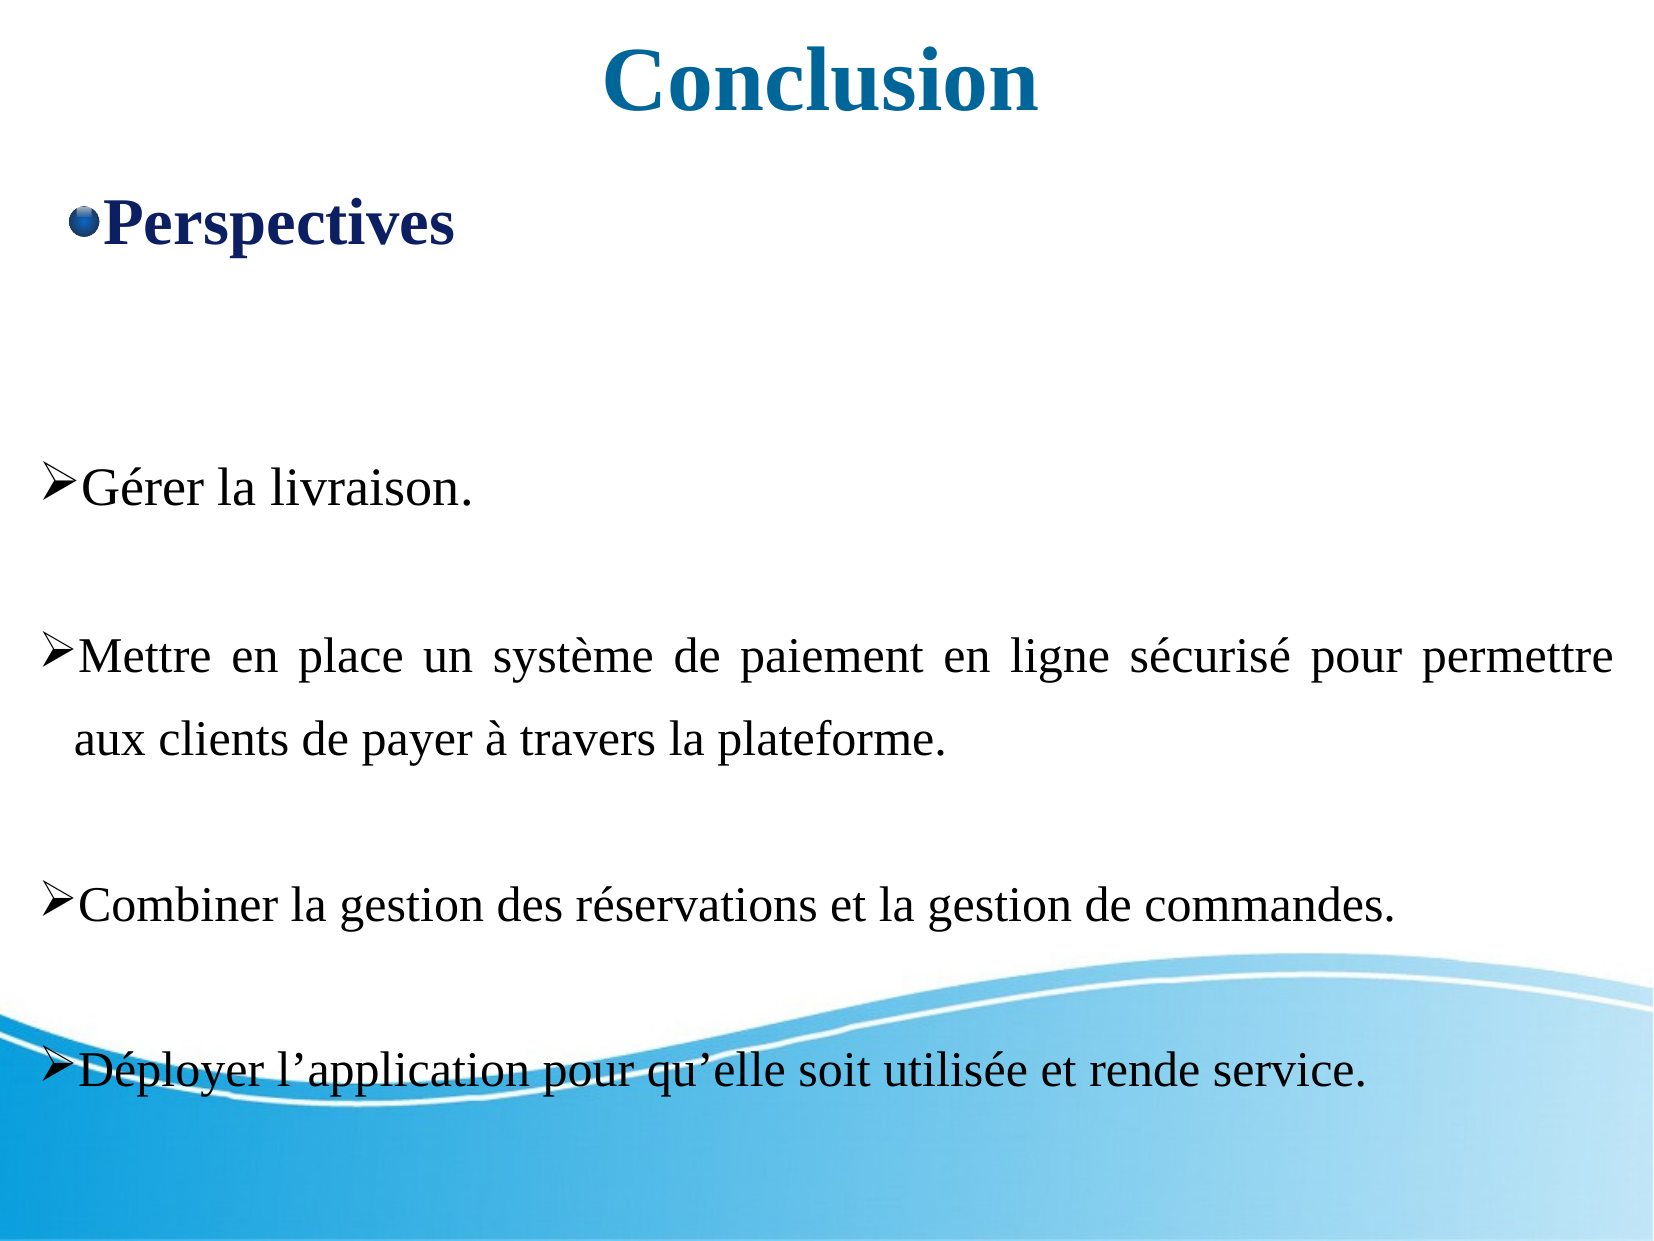

# Conclusion
Perspectives
Gérer la livraison.
Mettre en place un système de paiement en ligne sécurisé pour permettre aux clients de payer à travers la plateforme.
Combiner la gestion des réservations et la gestion de commandes.
Déployer l’application pour qu’elle soit utilisée et rende service.